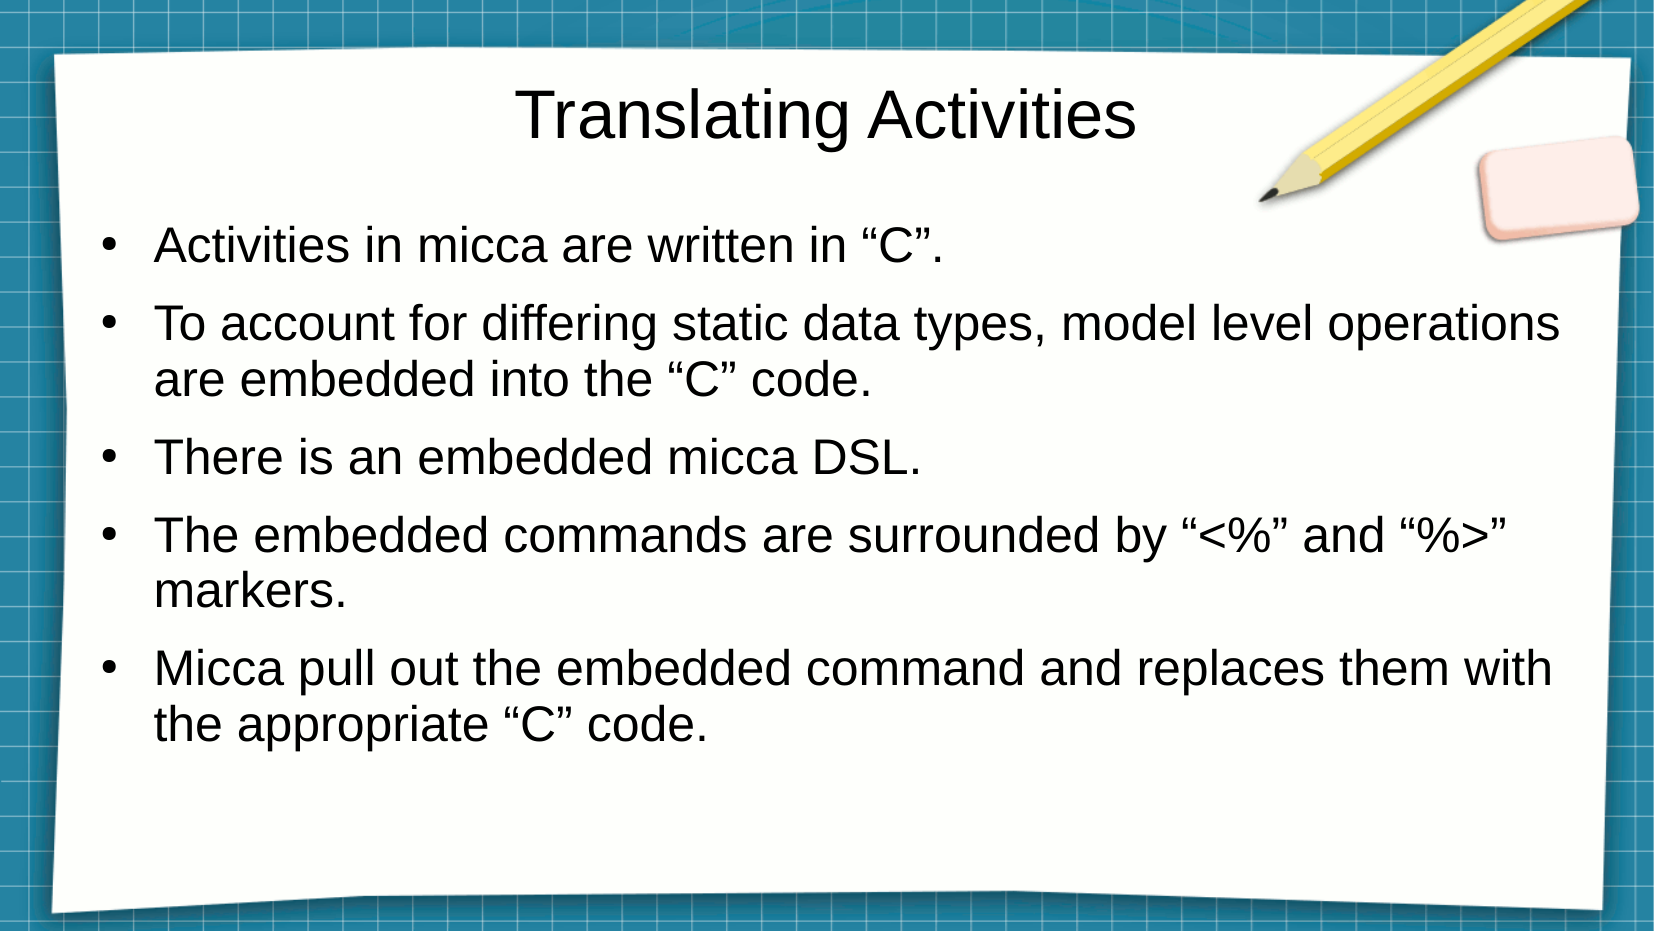

# Translating Activities
Activities in micca are written in “C”.
To account for differing static data types, model level operations are embedded into the “C” code.
There is an embedded micca DSL.
The embedded commands are surrounded by “<%” and “%>” markers.
Micca pull out the embedded command and replaces them with the appropriate “C” code.